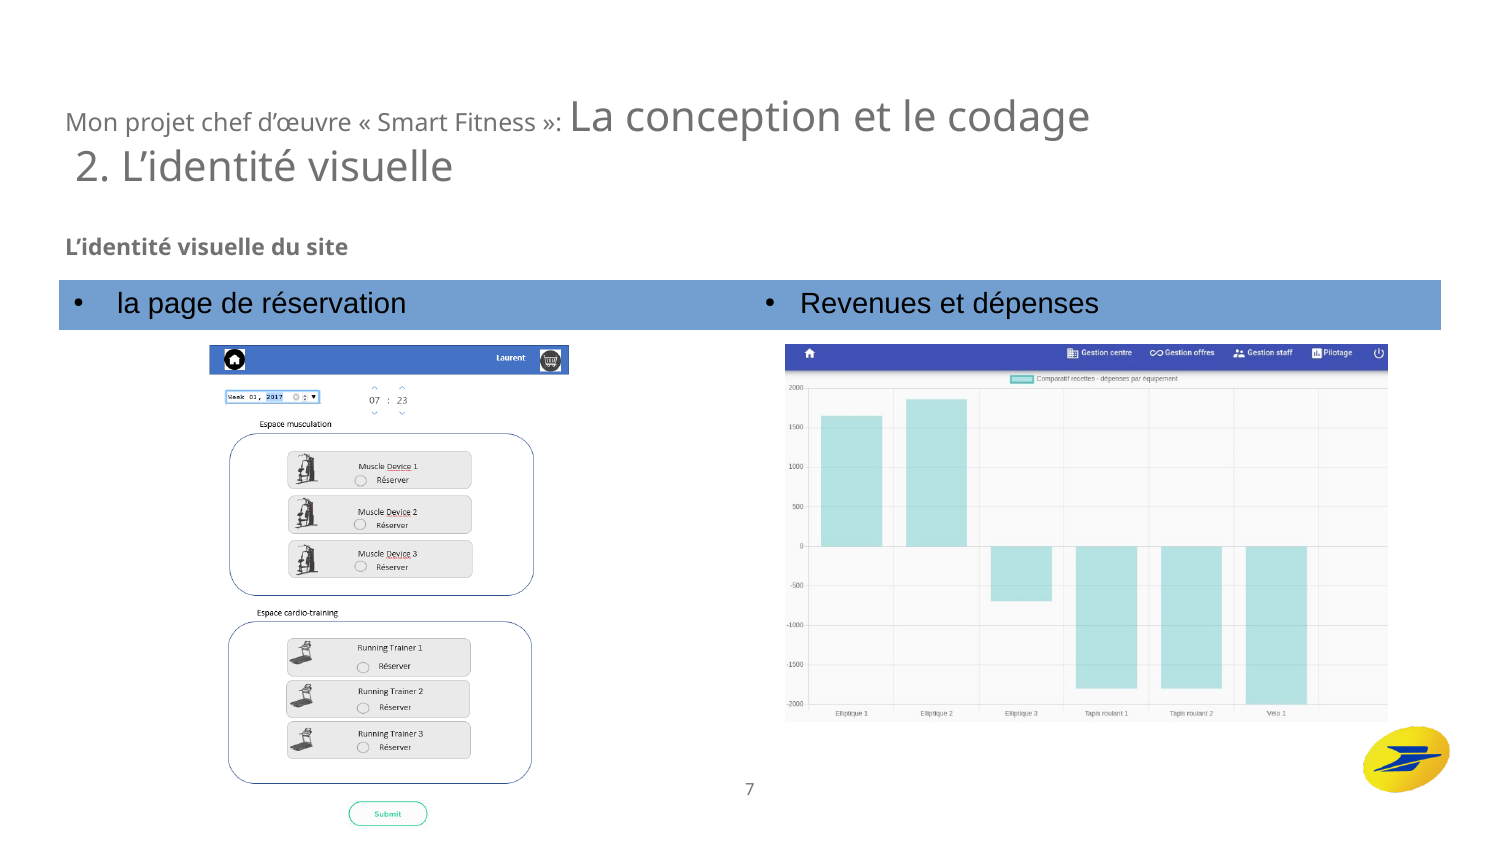

Mon projet chef d’œuvre « Smart Fitness »: La conception et le codage
 2. L’identité visuelle
# L’identité visuelle du site
| la page de réservation | Revenues et dépenses |
| --- | --- |